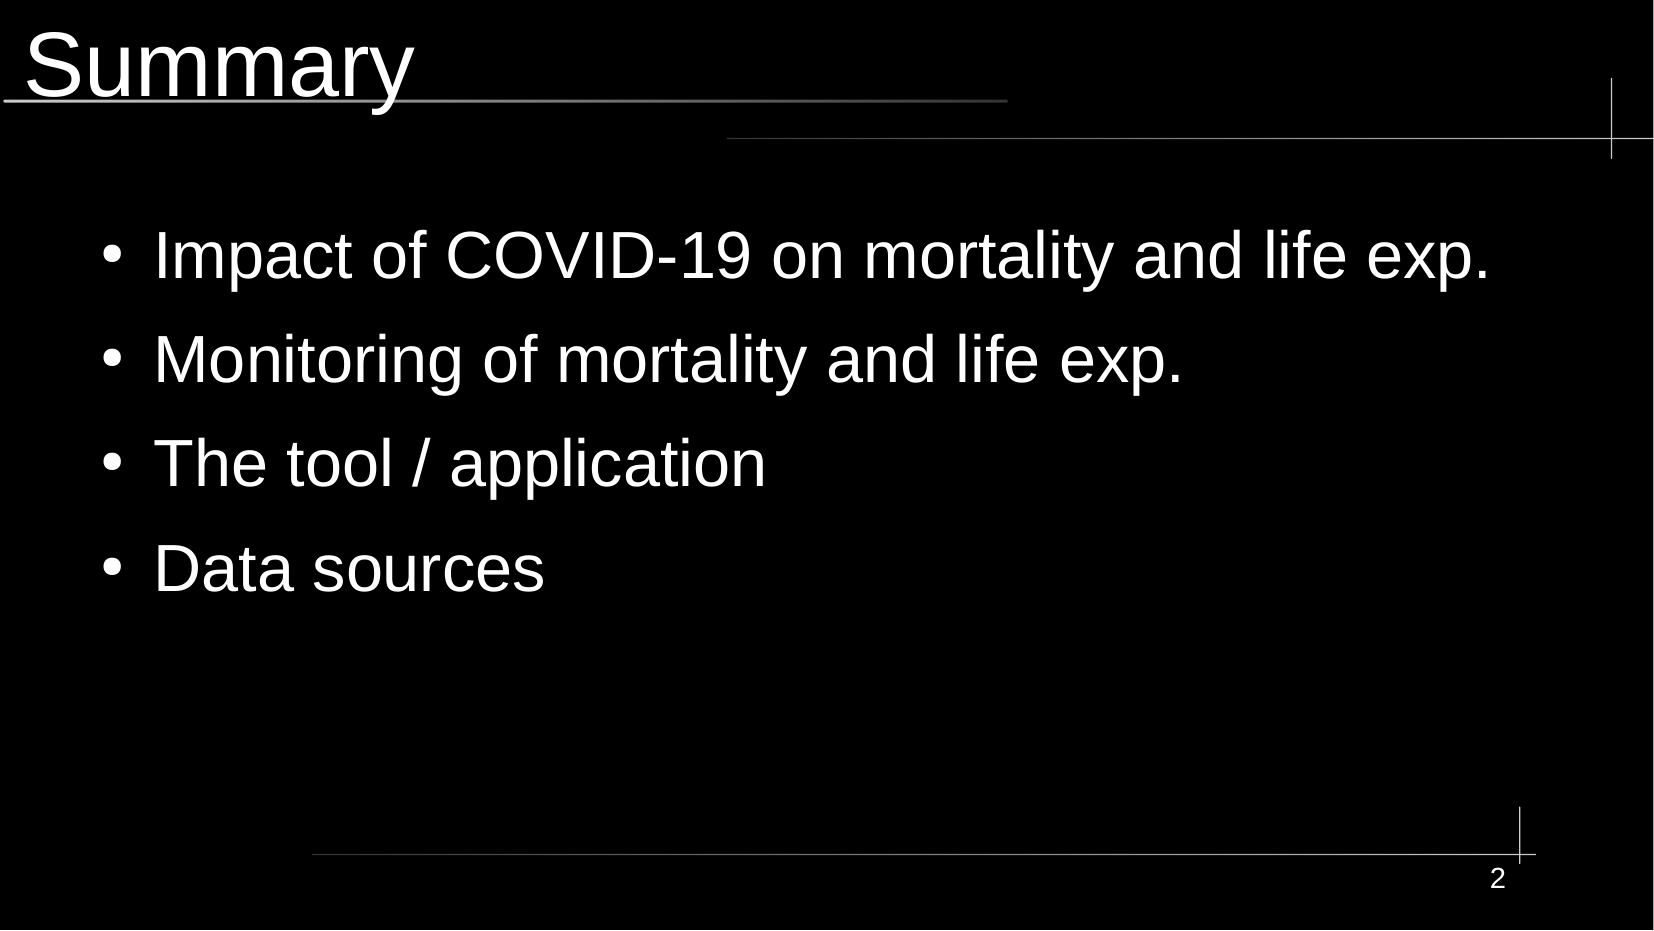

# Summary
Impact of COVID-19 on mortality and life exp.
Monitoring of mortality and life exp.
The tool / application
Data sources
2